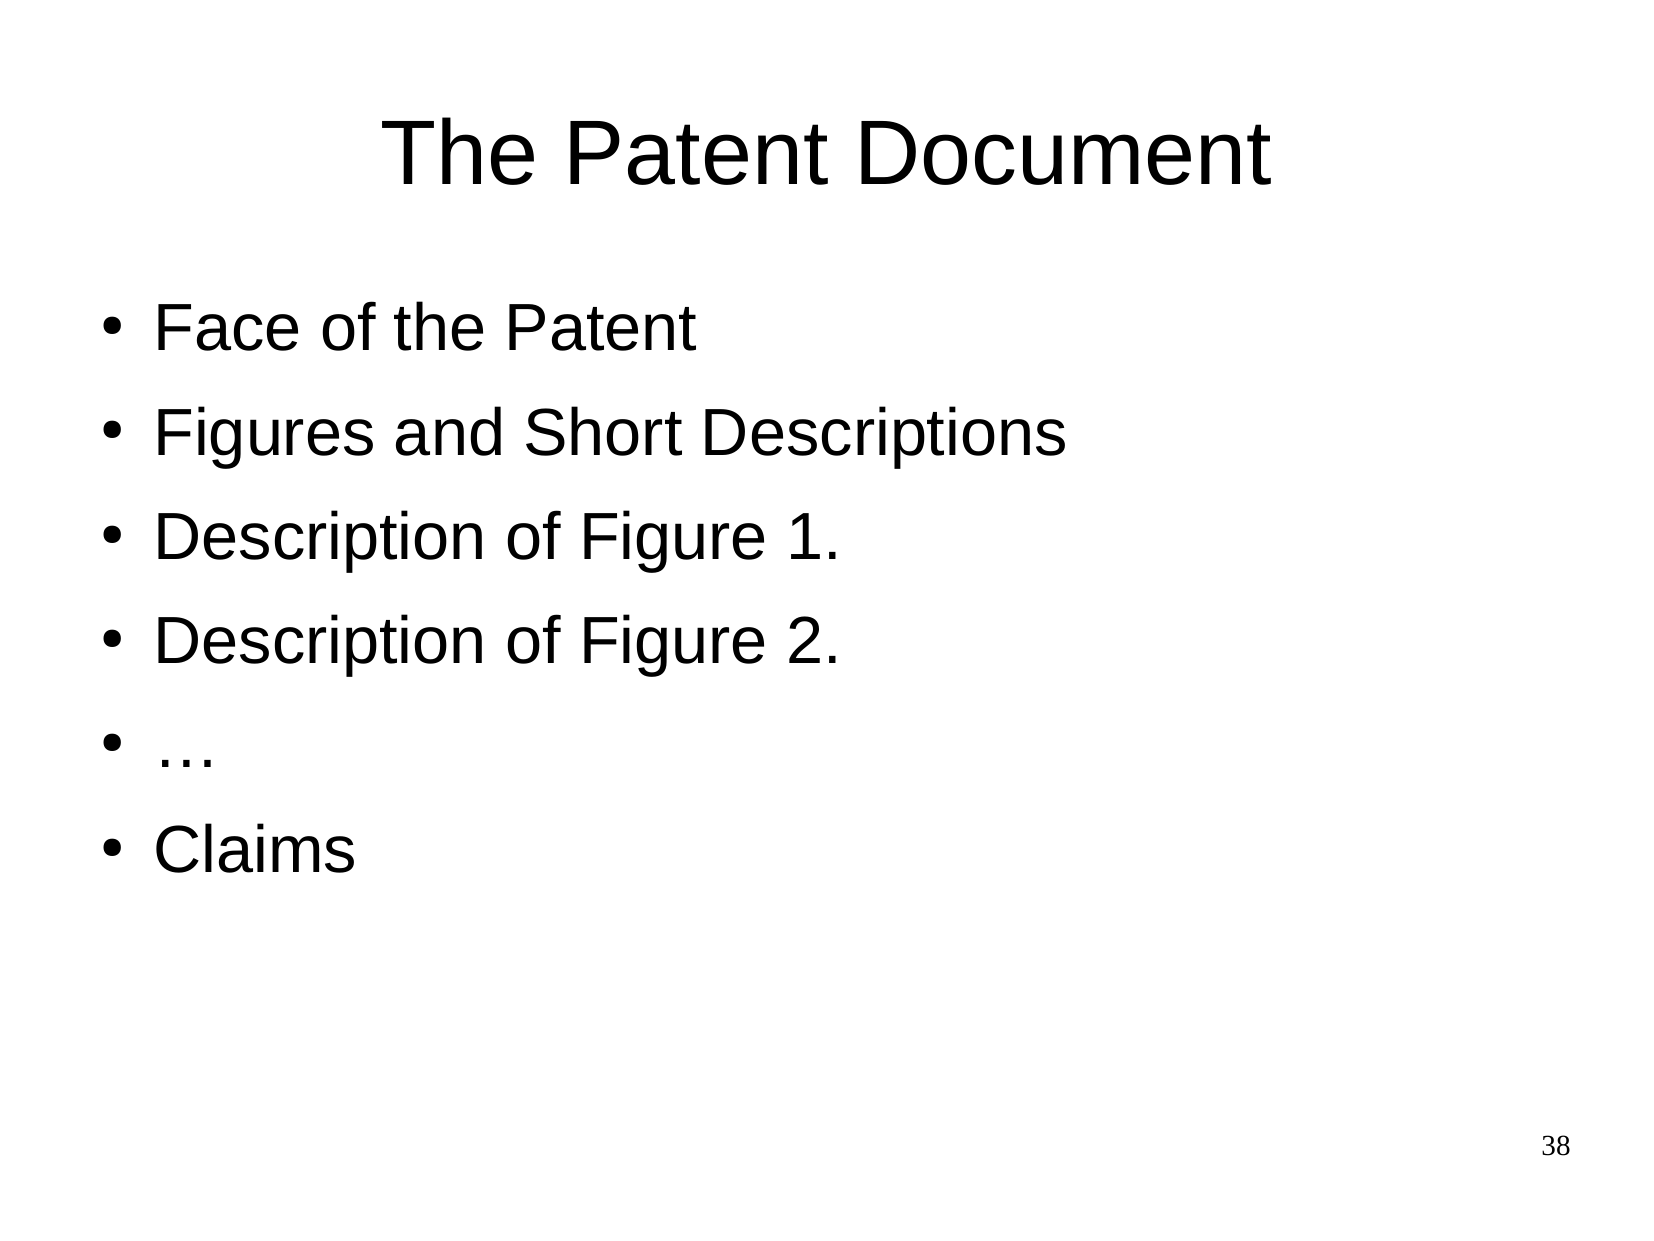

# The Patent Document
Face of the Patent
Figures and Short Descriptions
Description of Figure 1.
Description of Figure 2.
…
Claims
38